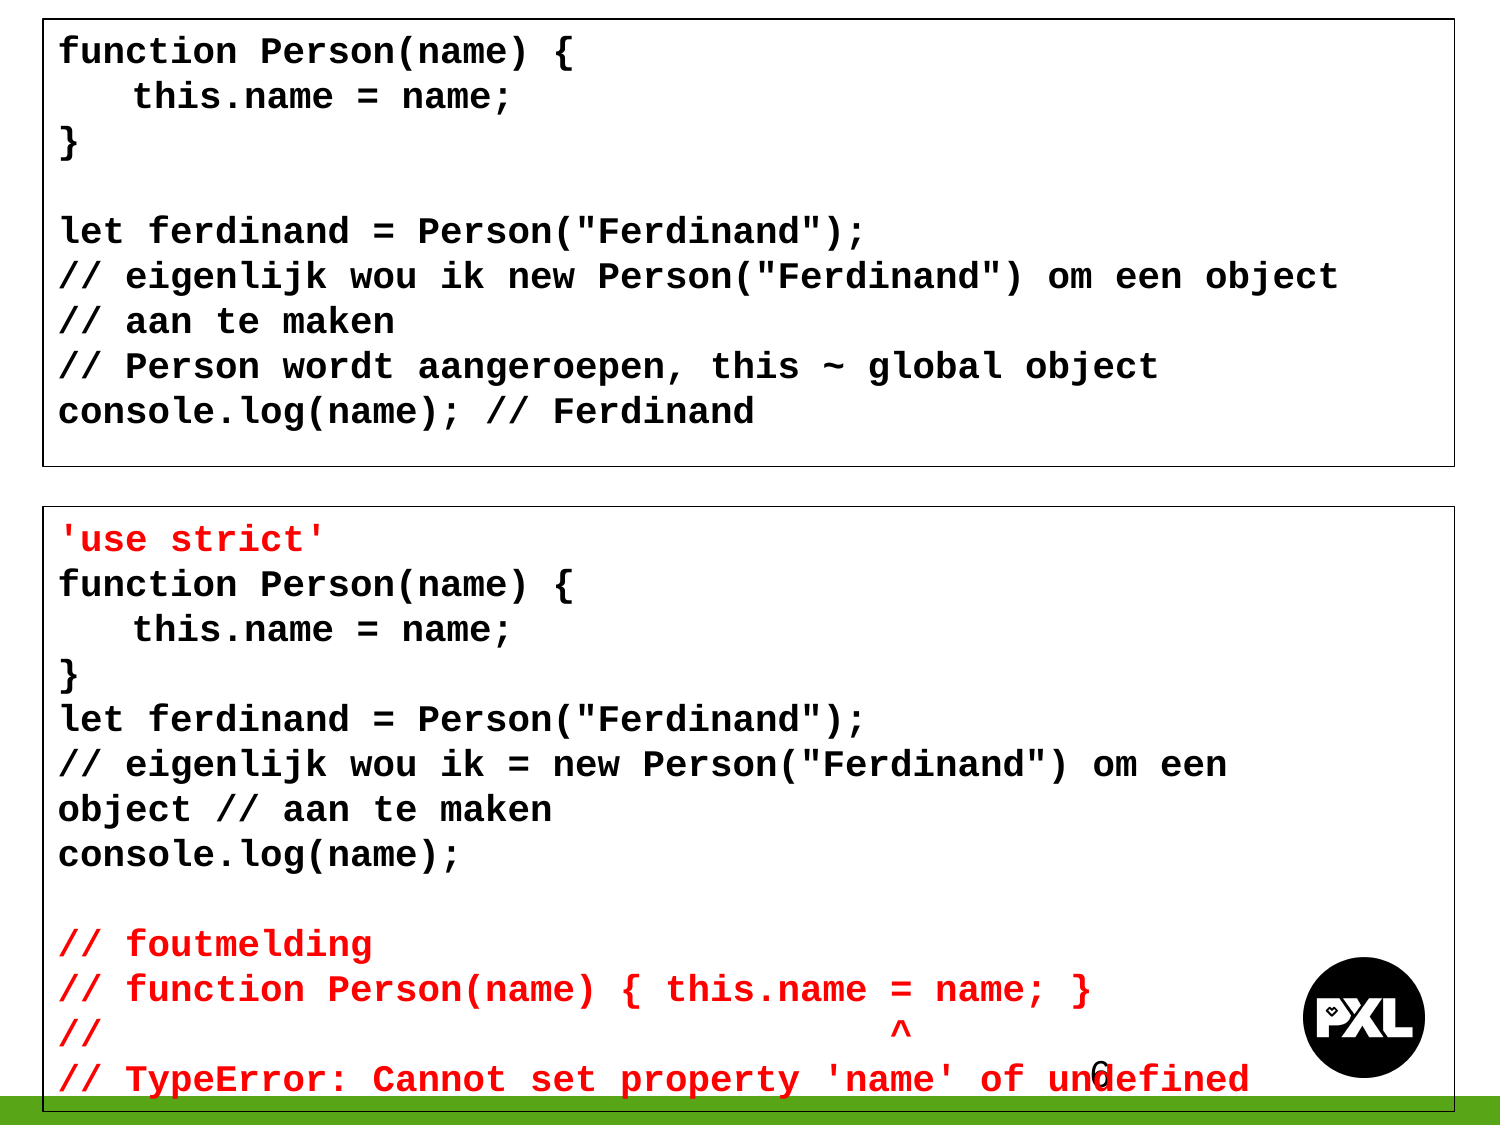

function Person(name) {
	this.name = name;
}
let ferdinand = Person("Ferdinand");
// eigenlijk wou ik new Person("Ferdinand") om een object
// aan te maken
// Person wordt aangeroepen, this ~ global object
console.log(name); // Ferdinand
'use strict'
function Person(name) {
	this.name = name;
}
let ferdinand = Person("Ferdinand");
// eigenlijk wou ik = new Person("Ferdinand") om een object // aan te maken
console.log(name);
// foutmelding
// function Person(name) { this.name = name; }
// ^
// TypeError: Cannot set property 'name' of undefined